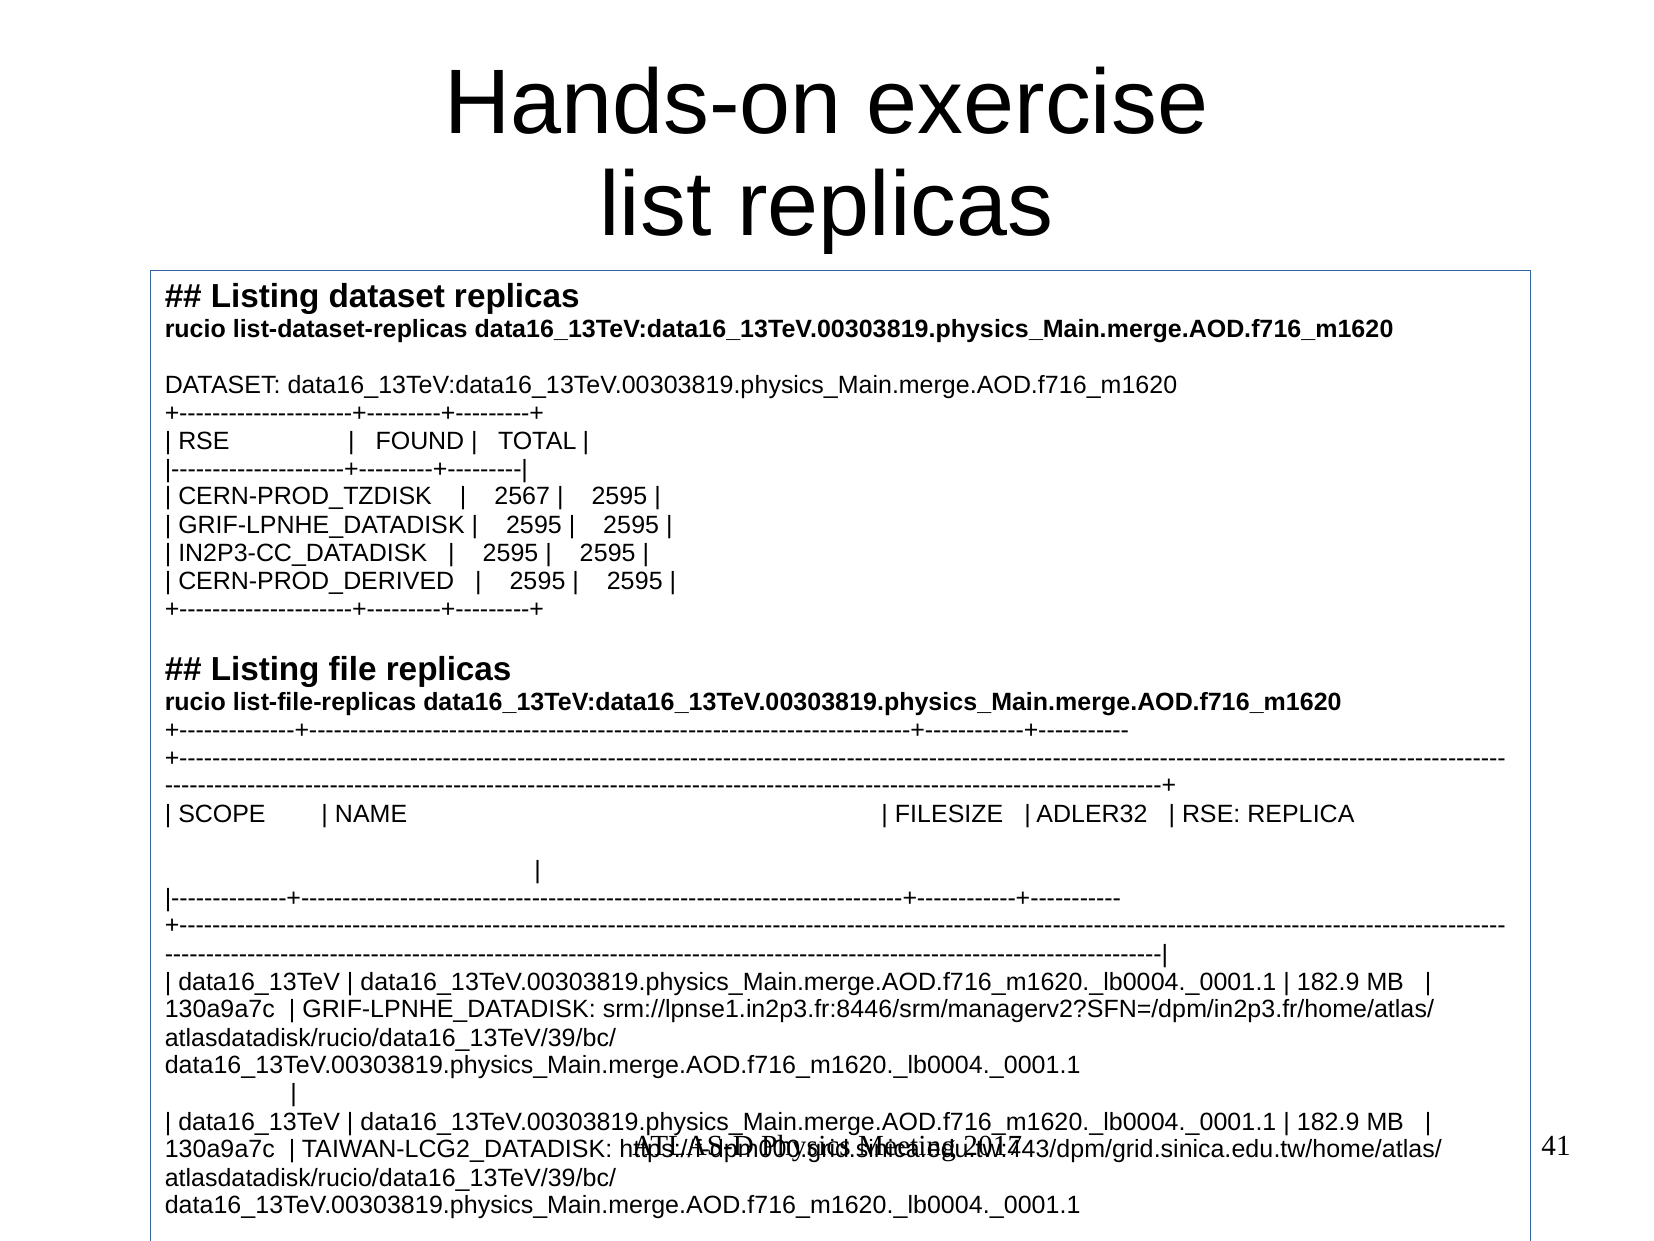

# Hands-on exercise list replicas
## Listing dataset replicas
rucio list-dataset-replicas data16_13TeV:data16_13TeV.00303819.physics_Main.merge.AOD.f716_m1620
DATASET: data16_13TeV:data16_13TeV.00303819.physics_Main.merge.AOD.f716_m1620
+---------------------+---------+---------+
| RSE | FOUND | TOTAL |
|---------------------+---------+---------|
| CERN-PROD_TZDISK | 2567 | 2595 |
| GRIF-LPNHE_DATADISK | 2595 | 2595 |
| IN2P3-CC_DATADISK | 2595 | 2595 |
| CERN-PROD_DERIVED | 2595 | 2595 |
+---------------------+---------+---------+
## Listing file replicas
rucio list-file-replicas data16_13TeV:data16_13TeV.00303819.physics_Main.merge.AOD.f716_m1620
+--------------+-------------------------------------------------------------------------+------------+-----------+------------------------------------------------------------------------------------------------------------------------------------------------------------------------------------------------------------------------------------------------------------------------------------------+
| SCOPE | NAME | FILESIZE | ADLER32 | RSE: REPLICA |
|--------------+-------------------------------------------------------------------------+------------+-----------+------------------------------------------------------------------------------------------------------------------------------------------------------------------------------------------------------------------------------------------------------------------------------------------|
| data16_13TeV | data16_13TeV.00303819.physics_Main.merge.AOD.f716_m1620._lb0004._0001.1 | 182.9 MB | 130a9a7c | GRIF-LPNHE_DATADISK: srm://lpnse1.in2p3.fr:8446/srm/managerv2?SFN=/dpm/in2p3.fr/home/atlas/atlasdatadisk/rucio/data16_13TeV/39/bc/data16_13TeV.00303819.physics_Main.merge.AOD.f716_m1620._lb0004._0001.1 |
| data16_13TeV | data16_13TeV.00303819.physics_Main.merge.AOD.f716_m1620._lb0004._0001.1 | 182.9 MB | 130a9a7c | TAIWAN-LCG2_DATADISK: https://f-dpm000.grid.sinica.edu.tw:443/dpm/grid.sinica.edu.tw/home/atlas/atlasdatadisk/rucio/data16_13TeV/39/bc/data16_13TeV.00303819.physics_Main.merge.AOD.f716_m1620._lb0004._0001.1
ATLAS-D Physics Meeting 2017
41